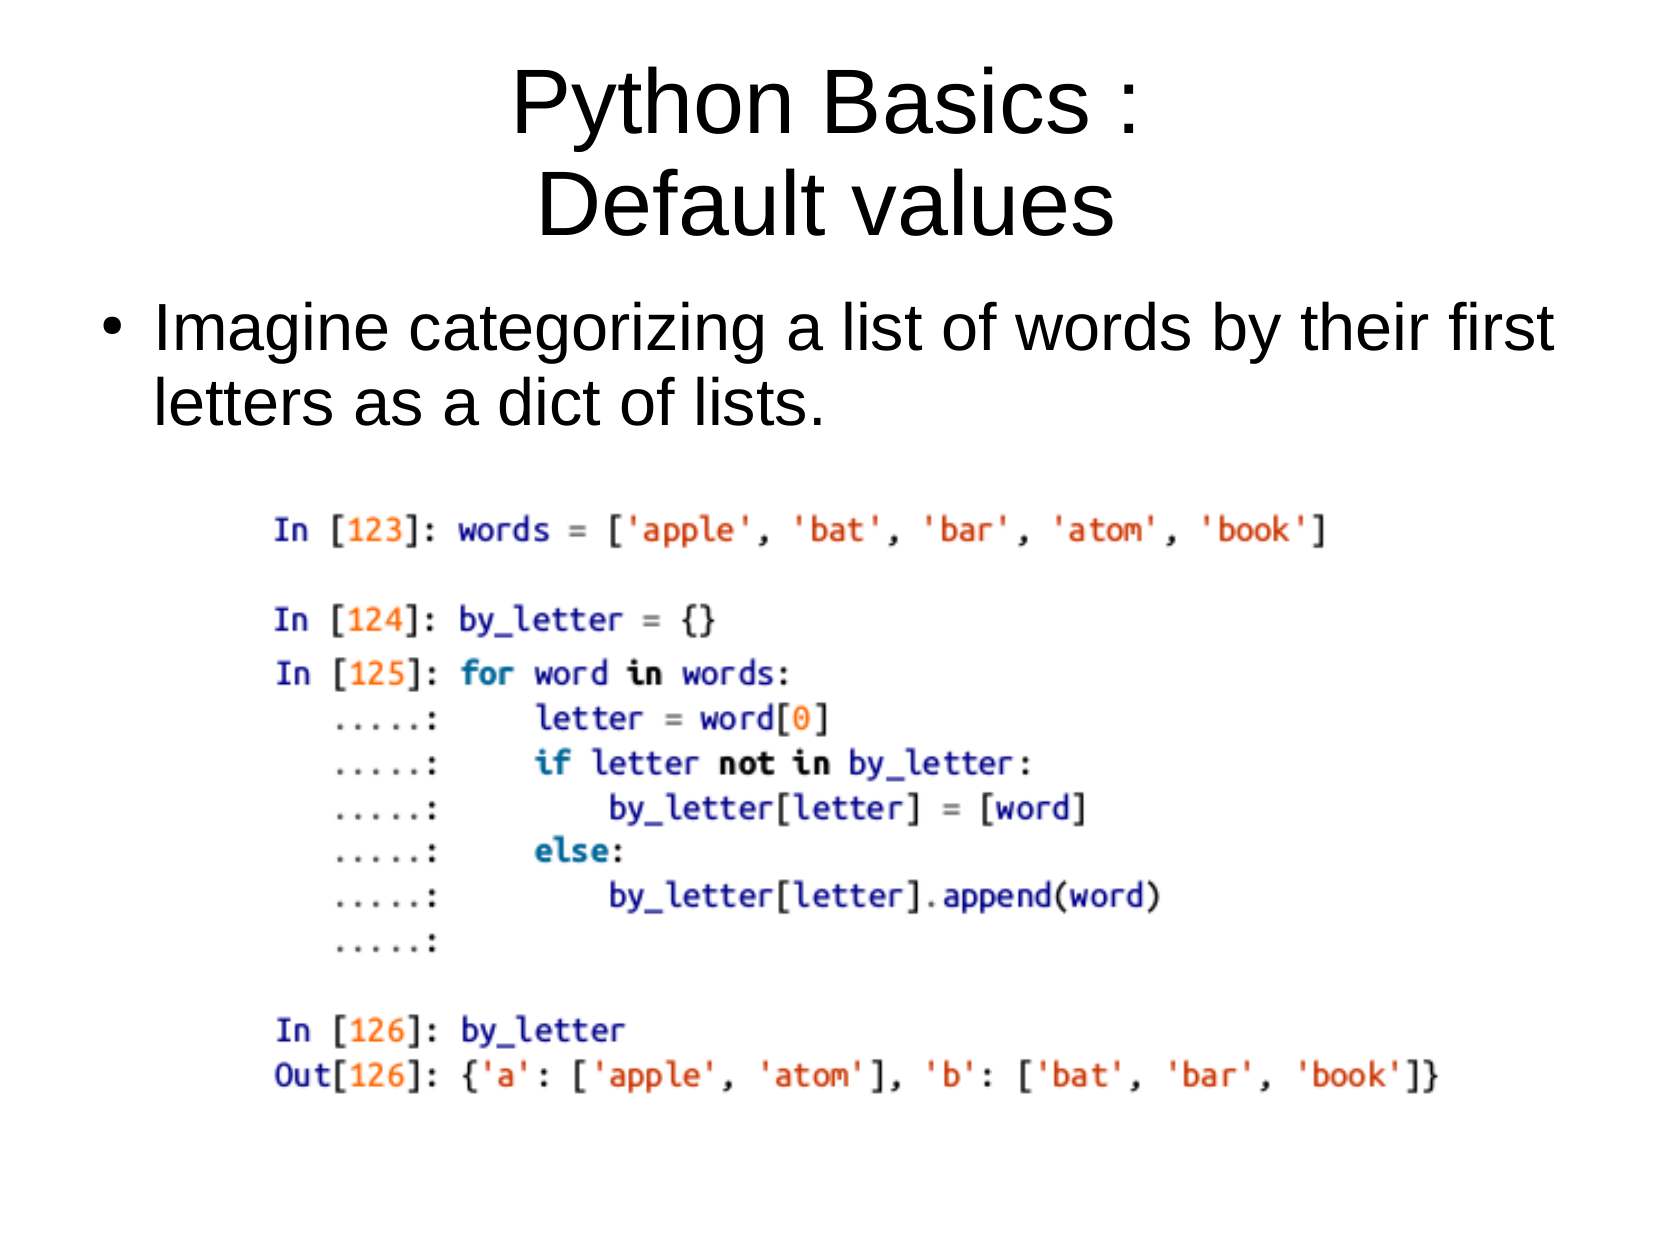

# Python Basics : Default values
Imagine categorizing a list of words by their first letters as a dict of lists.